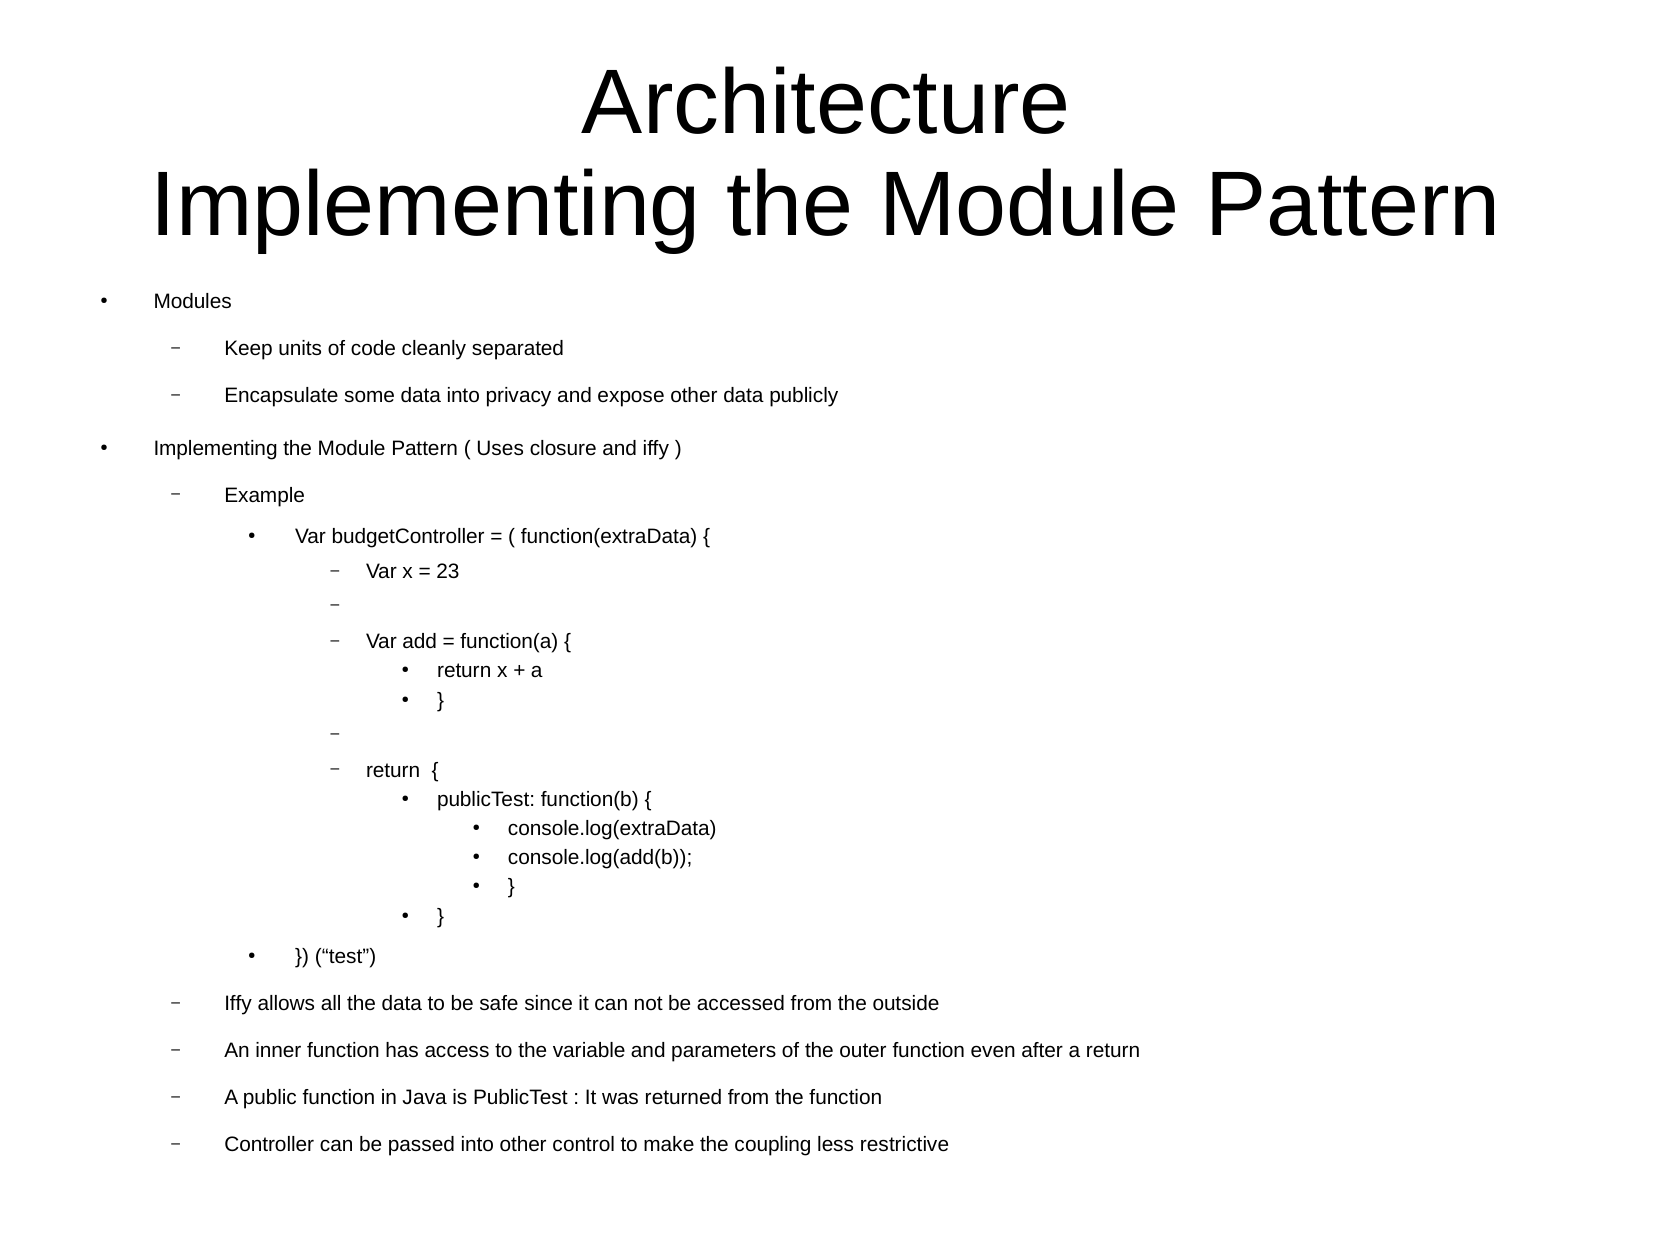

# Architecture Implementing the Module Pattern
Modules
Keep units of code cleanly separated
Encapsulate some data into privacy and expose other data publicly
Implementing the Module Pattern ( Uses closure and iffy )
Example
Var budgetController = ( function(extraData) {
Var x = 23
Var add = function(a) {
return x + a
}
return {
publicTest: function(b) {
console.log(extraData)
console.log(add(b));
}
}
}) (“test”)
Iffy allows all the data to be safe since it can not be accessed from the outside
An inner function has access to the variable and parameters of the outer function even after a return
A public function in Java is PublicTest : It was returned from the function
Controller can be passed into other control to make the coupling less restrictive